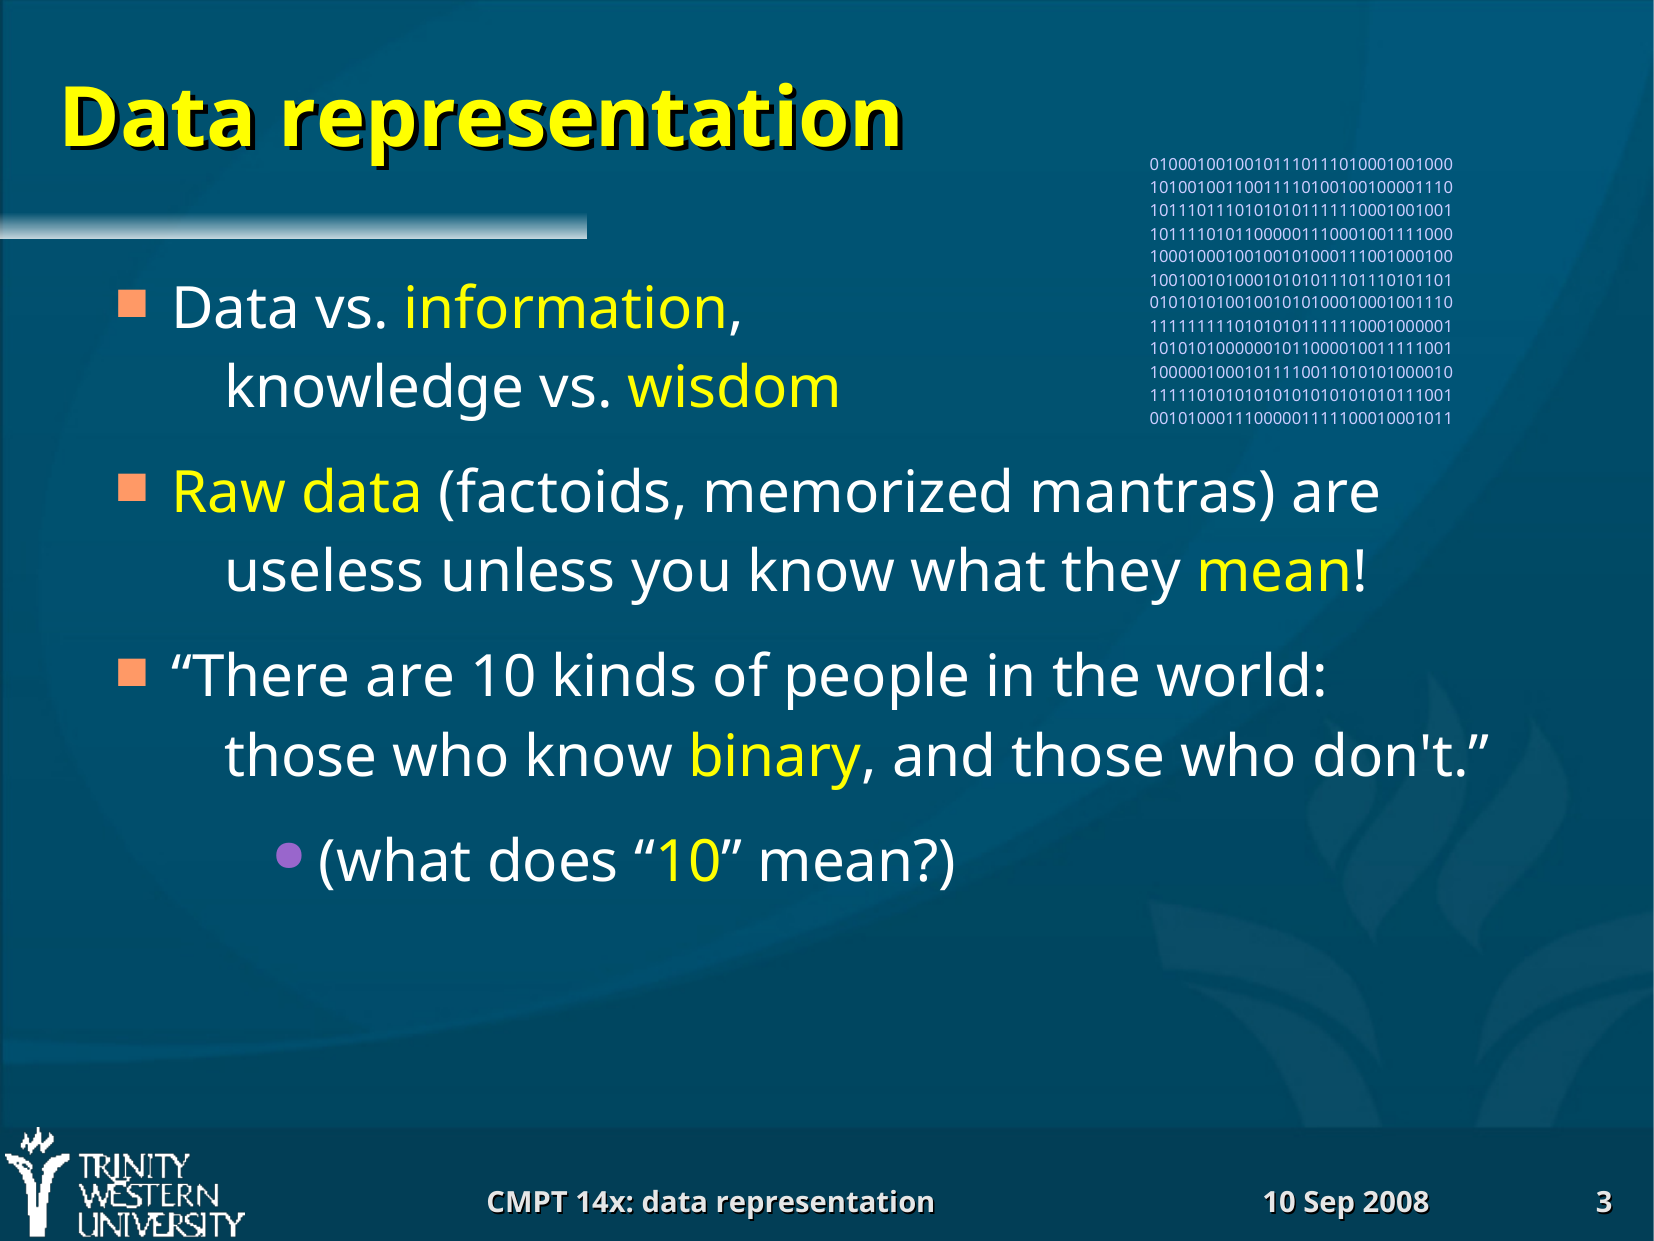

# Data representation
01000100100101110111010001001000
10100100110011110100100100001110
10111011101010101111110001001001
10111101011000001110001001111000
10001000100100101000111001000100
10010010100010101011101110101101
01010101001001010100010001001110
11111111101010101111110001000001
10101010000001011000010011111001
10000010001011110011010101000010
11111010101010101010101010111001
00101000111000001111100010001011
Data vs. information,
knowledge vs. wisdom
Raw data (factoids, memorized mantras) are useless unless you know what they mean!
“There are 10 kinds of people in the world:
those who know binary, and those who don't.”
(what does “10” mean?)
CMPT 14x: data representation
10 Sep 2008
3